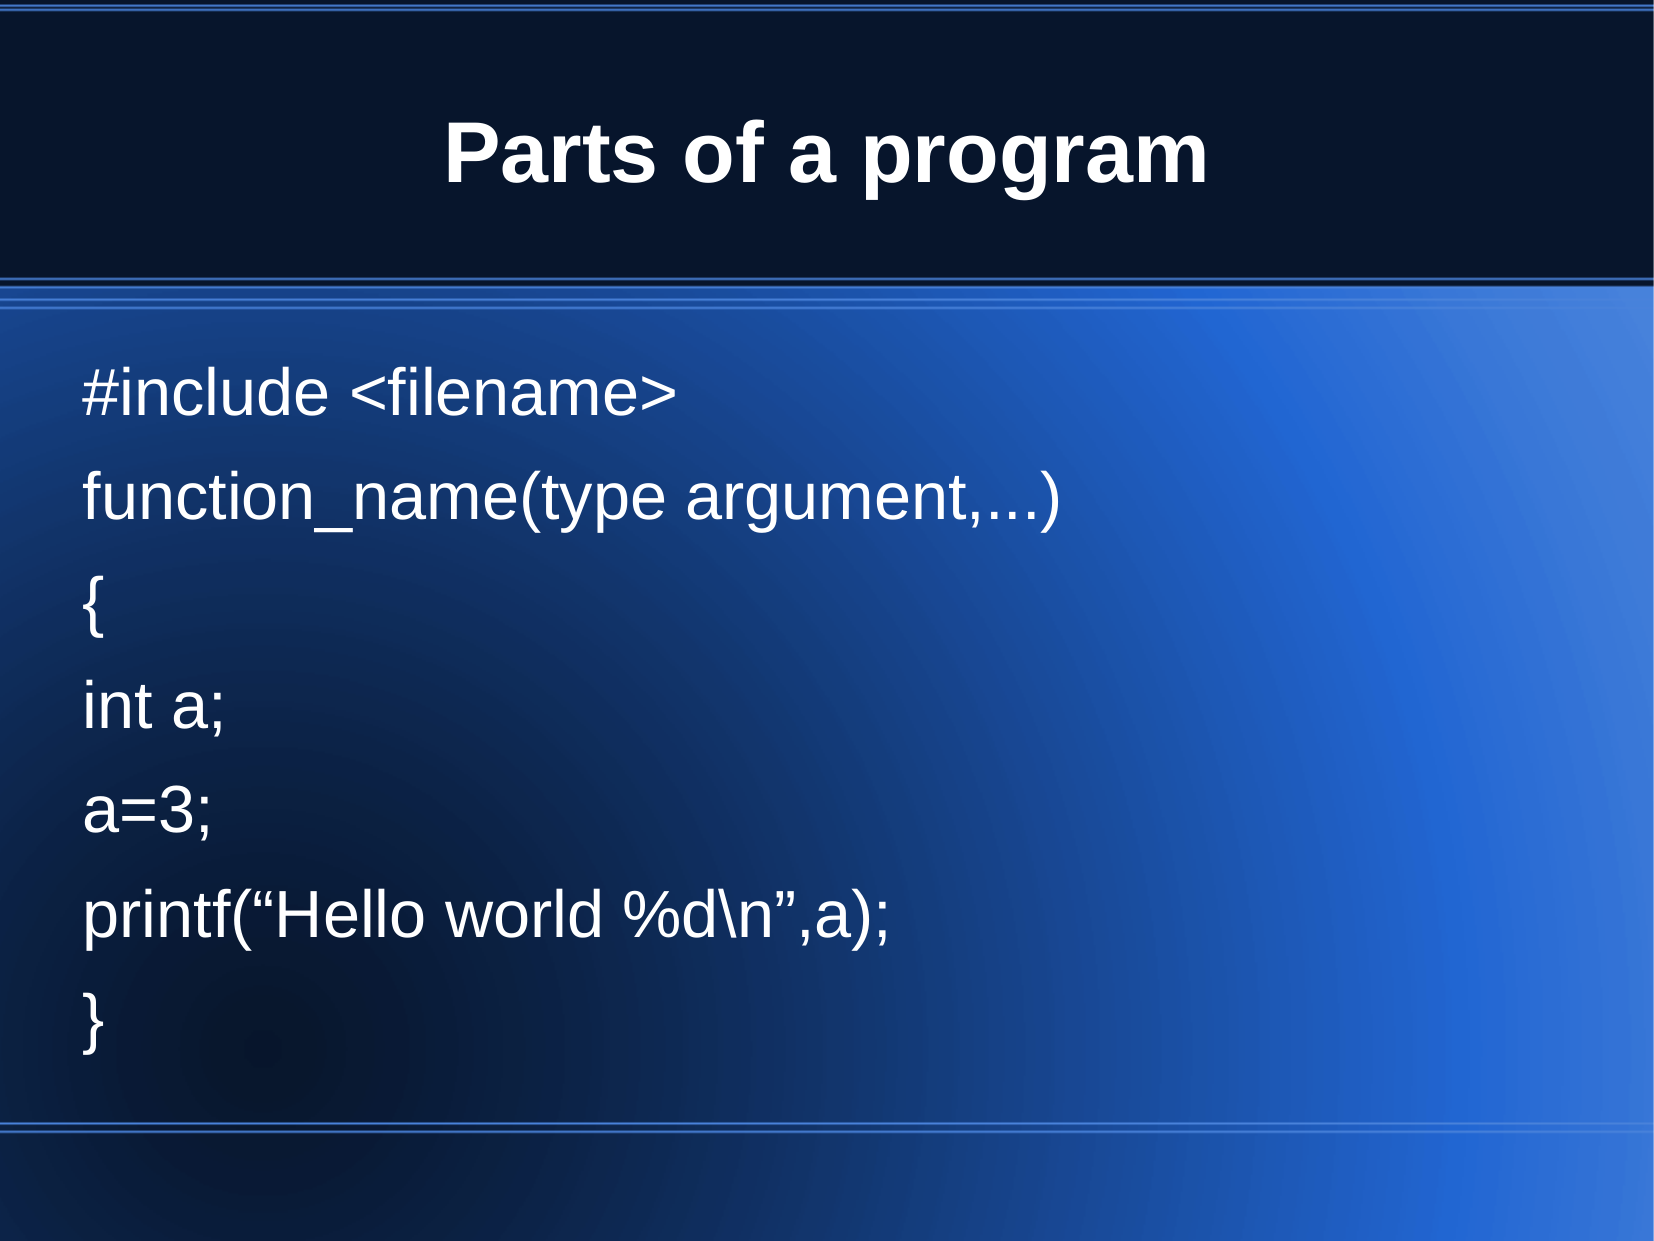

# Parts of a program
#include <filename>
function_name(type argument,...)
{
int a;
a=3;
printf(“Hello world %d\n”,a);
}